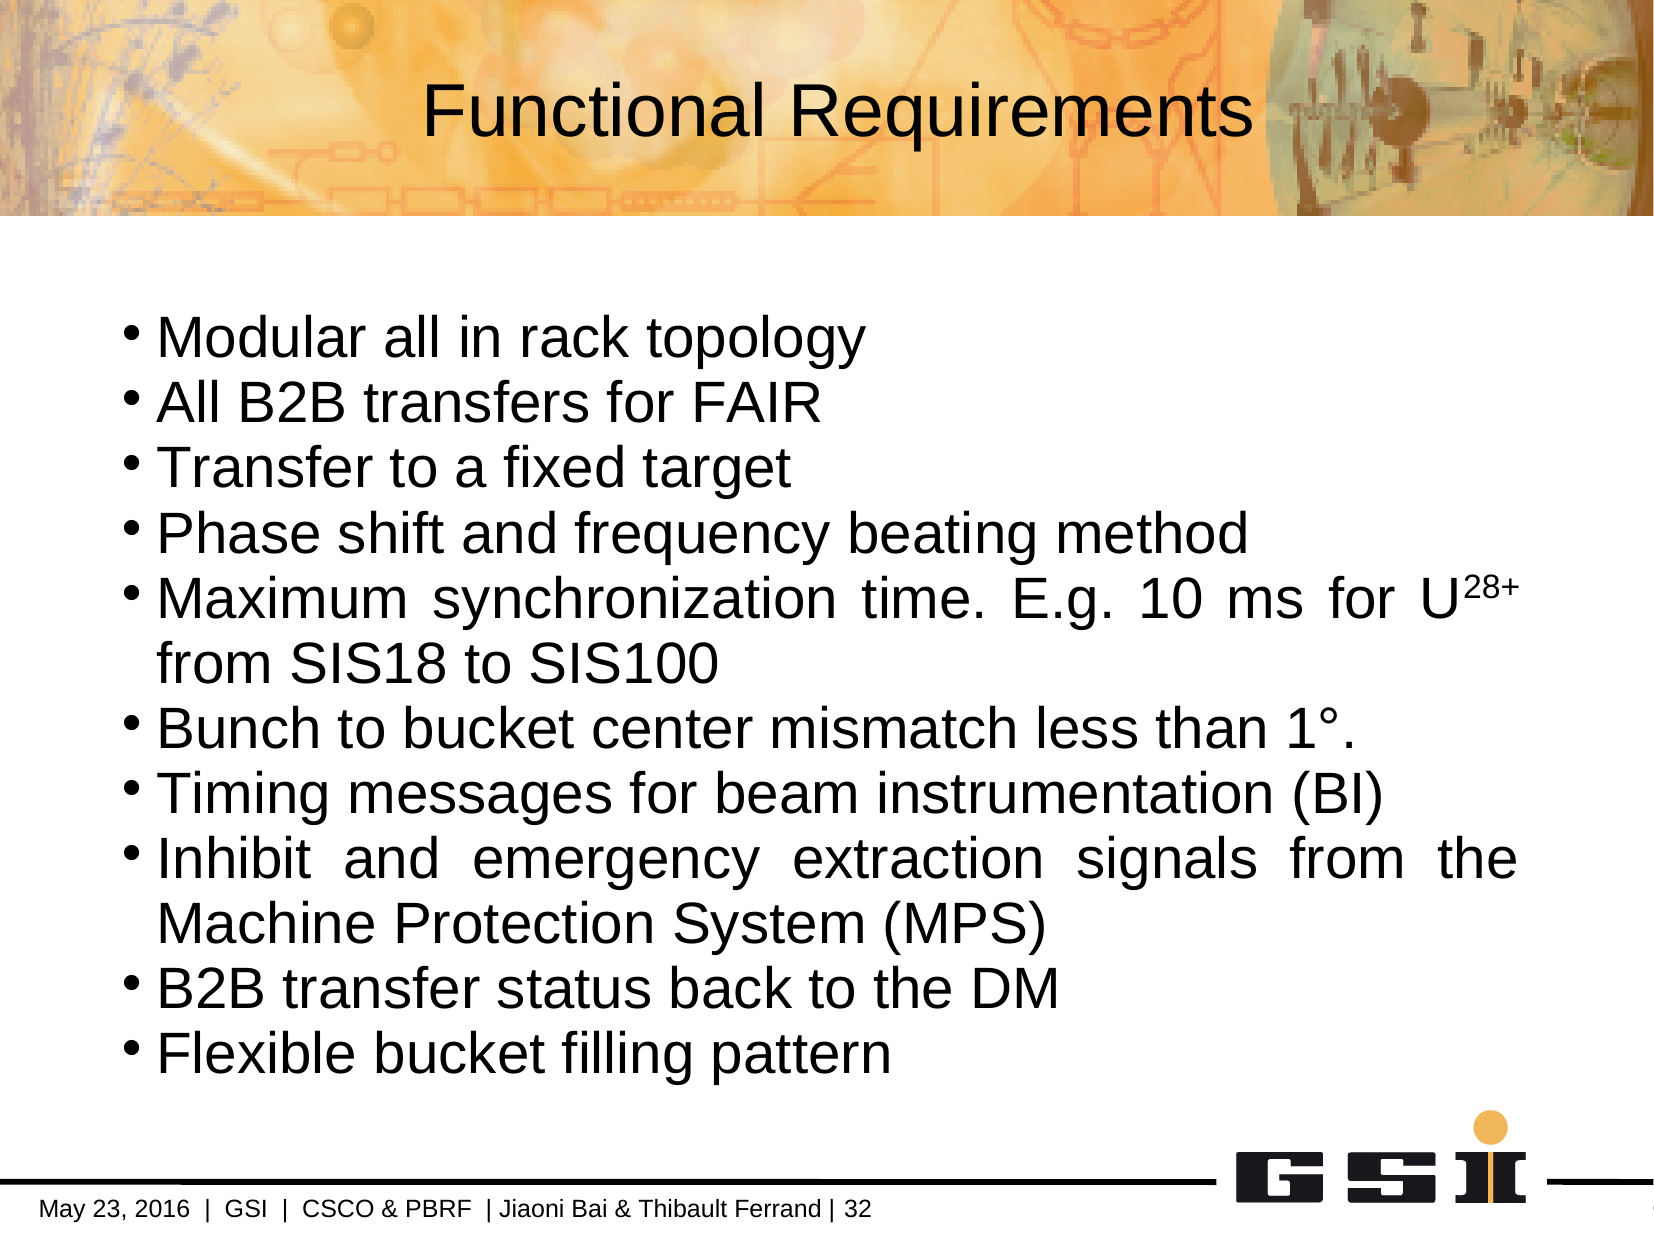

# Functional Requirements
Modular all in rack topology
All B2B transfers for FAIR
Transfer to a fixed target
Phase shift and frequency beating method
Maximum synchronization time. E.g. 10 ms for U28+ from SIS18 to SIS100
Bunch to bucket center mismatch less than 1°.
Timing messages for beam instrumentation (BI)
Inhibit and emergency extraction signals from the Machine Protection System (MPS)
B2B transfer status back to the DM
Flexible bucket filling pattern
32
May 23, 2016 | GSI | CSCO & PBRF | Jiaoni Bai & Thibault Ferrand |